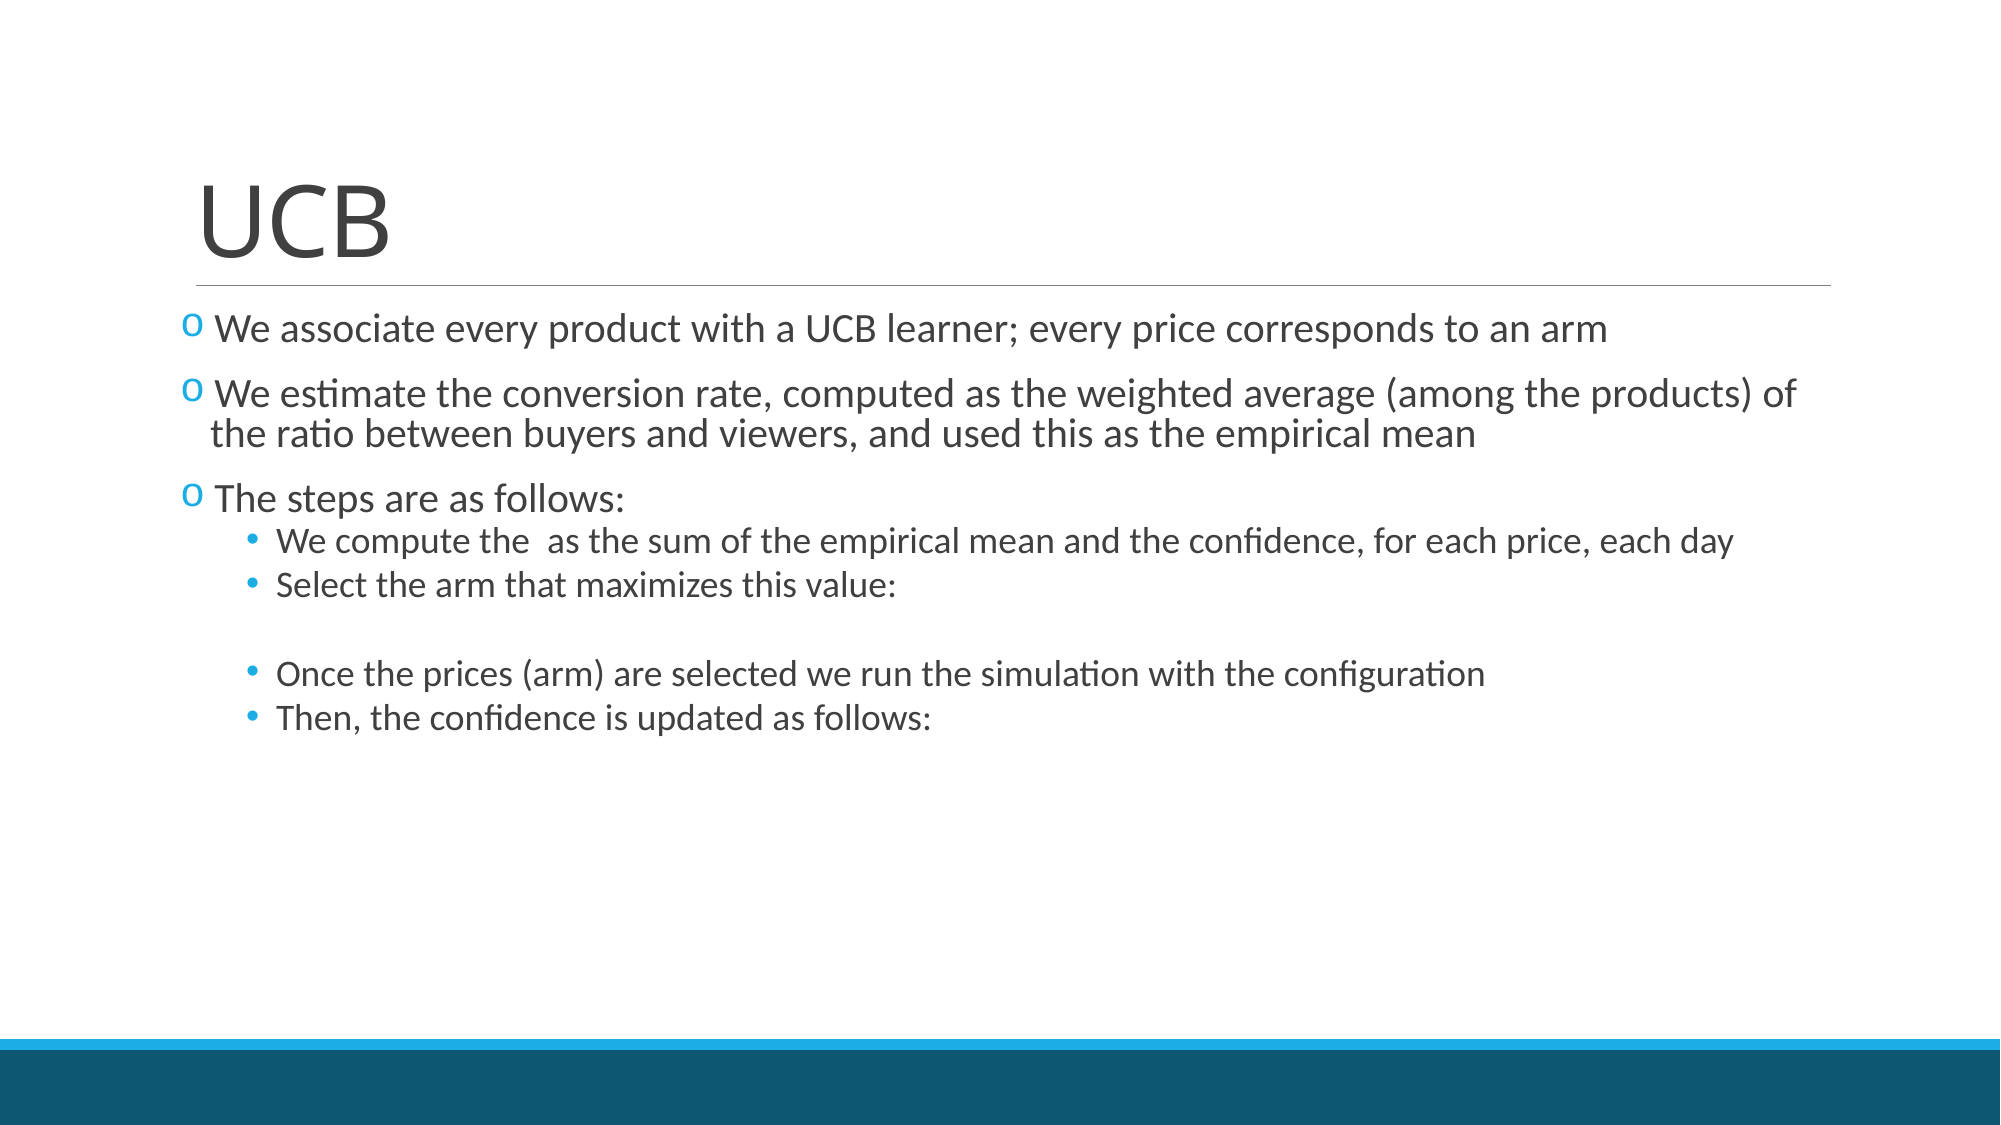

# UCB
 We associate every product with a UCB learner; every price corresponds to an arm
 We estimate the conversion rate, computed as the weighted average (among the products) of the ratio between buyers and viewers, and used this as the empirical mean
 The steps are as follows:
We compute the as the sum of the empirical mean and the confidence, for each price, each day
Select the arm that maximizes this value:
Once the prices (arm) are selected we run the simulation with the configuration
Then, the confidence is updated as follows: